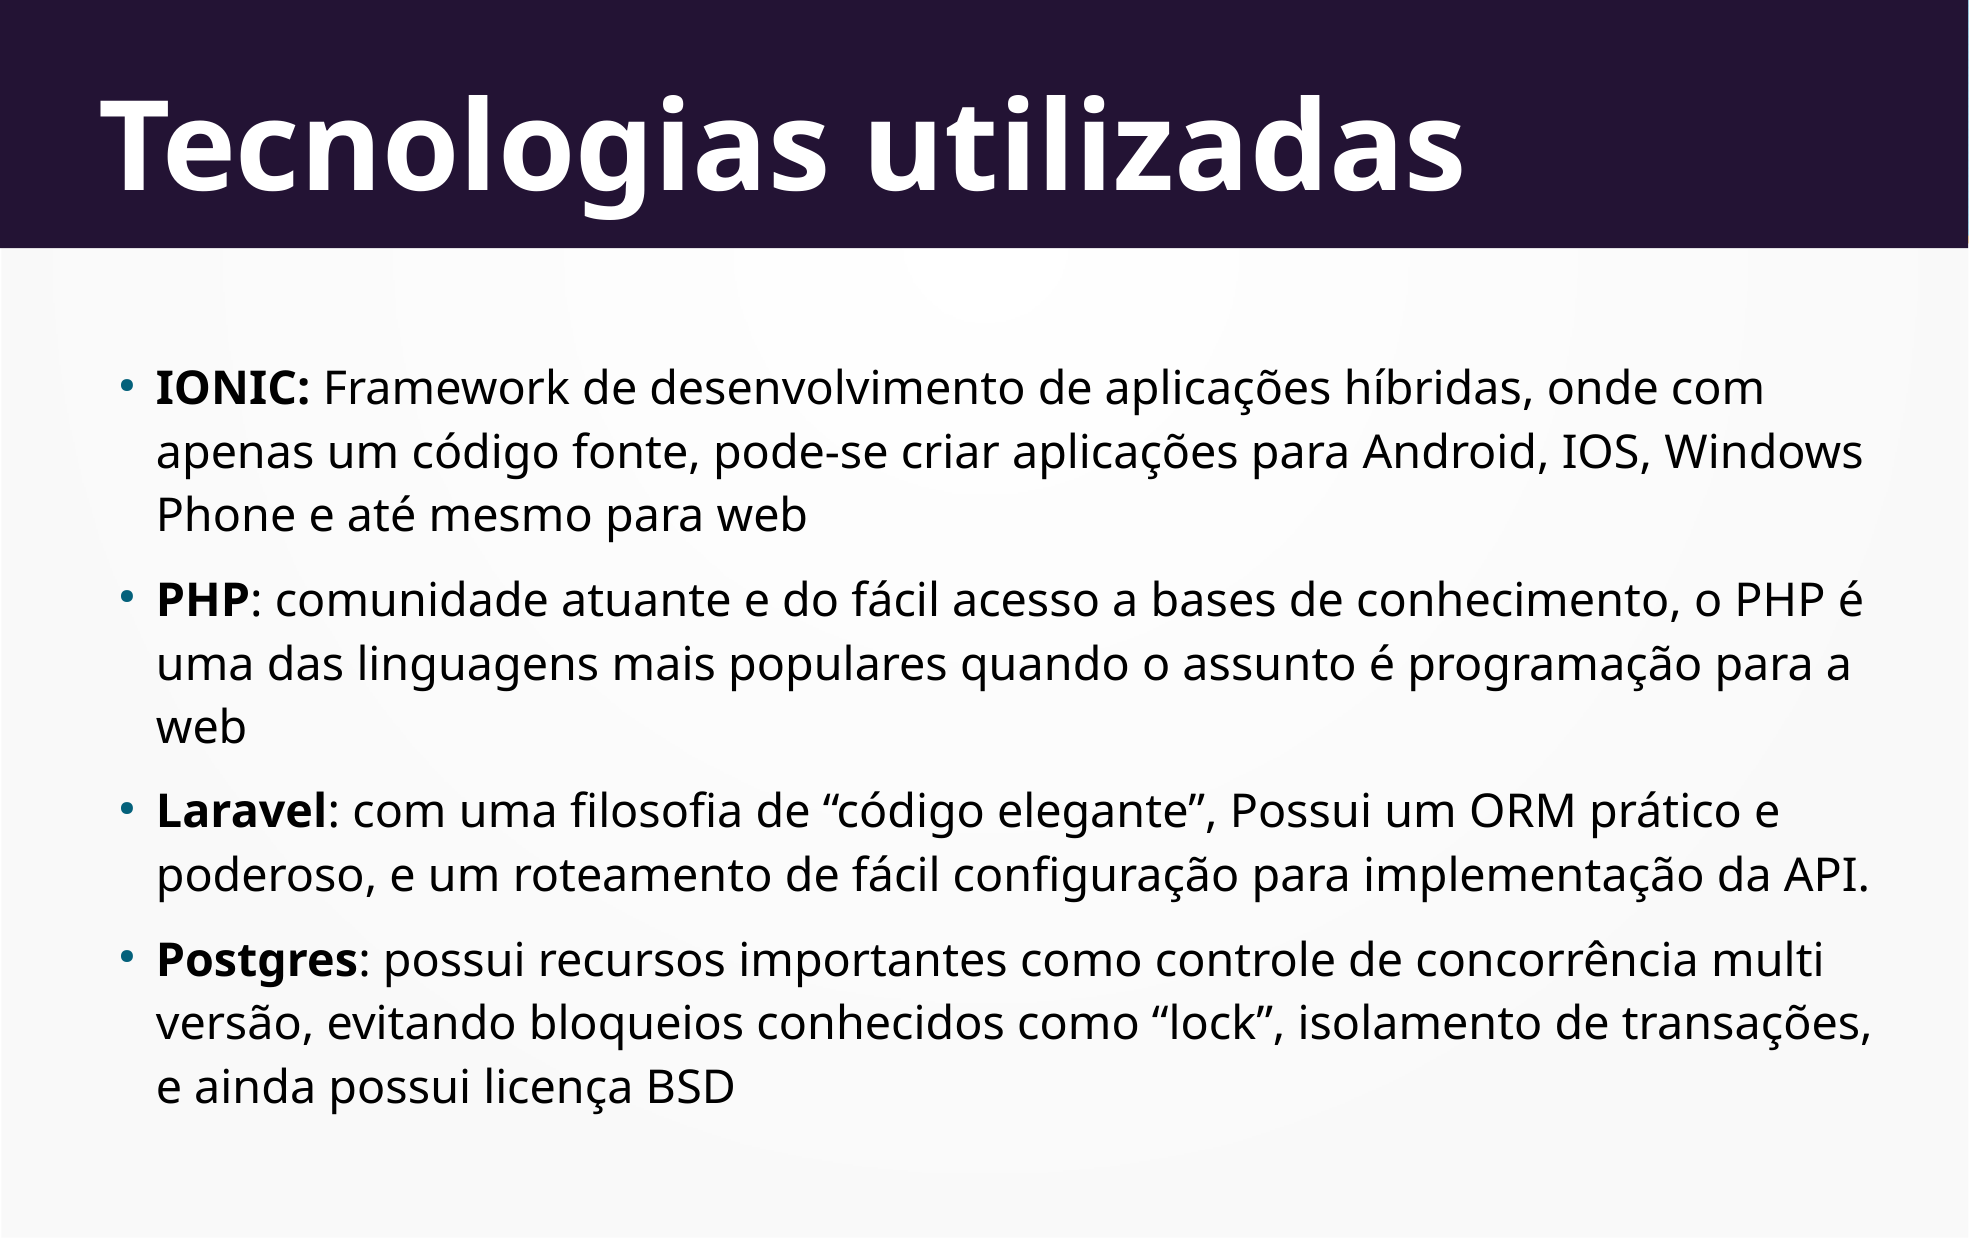

# Tecnologias utilizadas
IONIC: Framework de desenvolvimento de aplicações híbridas, onde com apenas um código fonte, pode-se criar aplicações para Android, IOS, Windows Phone e até mesmo para web
PHP: comunidade atuante e do fácil acesso a bases de conhecimento, o PHP é uma das linguagens mais populares quando o assunto é programação para a web
Laravel: com uma filosofia de “código elegante”, Possui um ORM prático e poderoso, e um roteamento de fácil configuração para implementação da API.
Postgres: possui recursos importantes como controle de concorrência multi versão, evitando bloqueios conhecidos como “lock”, isolamento de transações, e ainda possui licença BSD